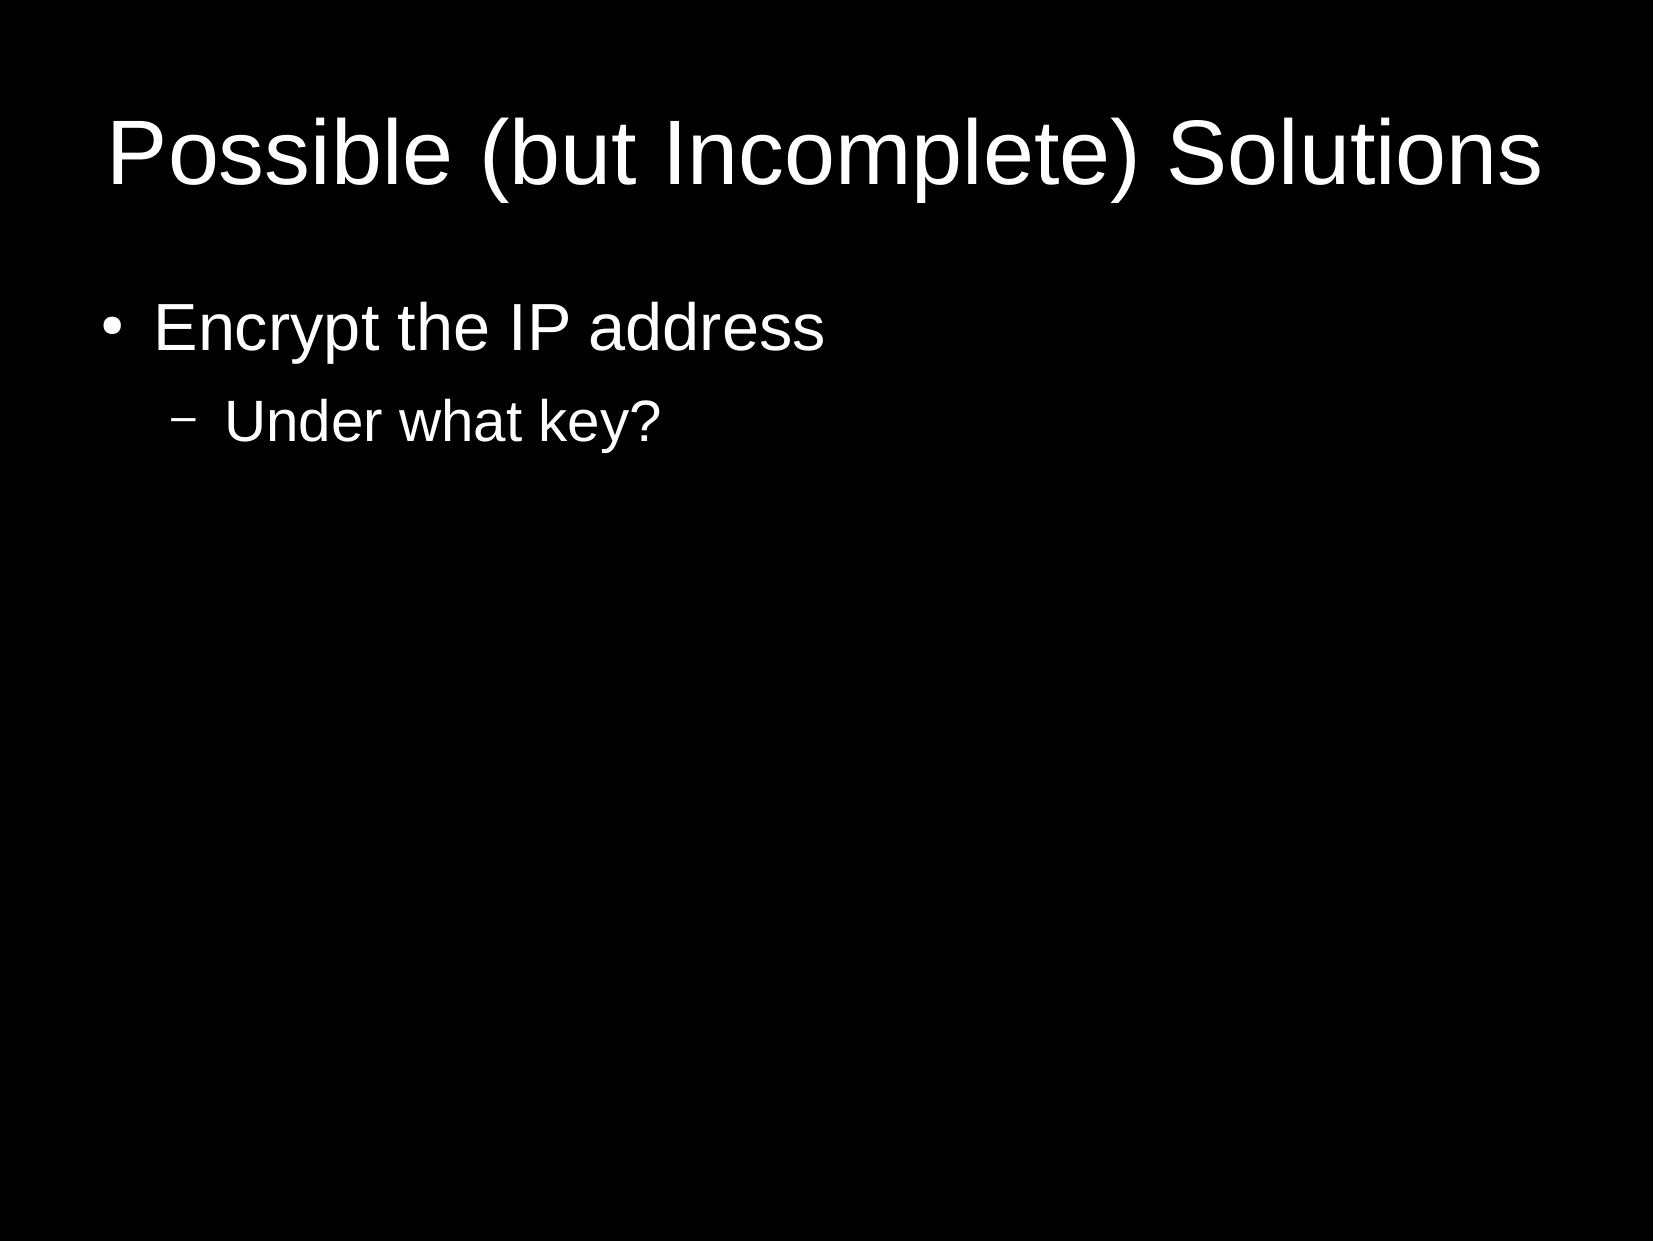

# Possible (but Incomplete) Solutions
Encrypt the IP address
Under what key?